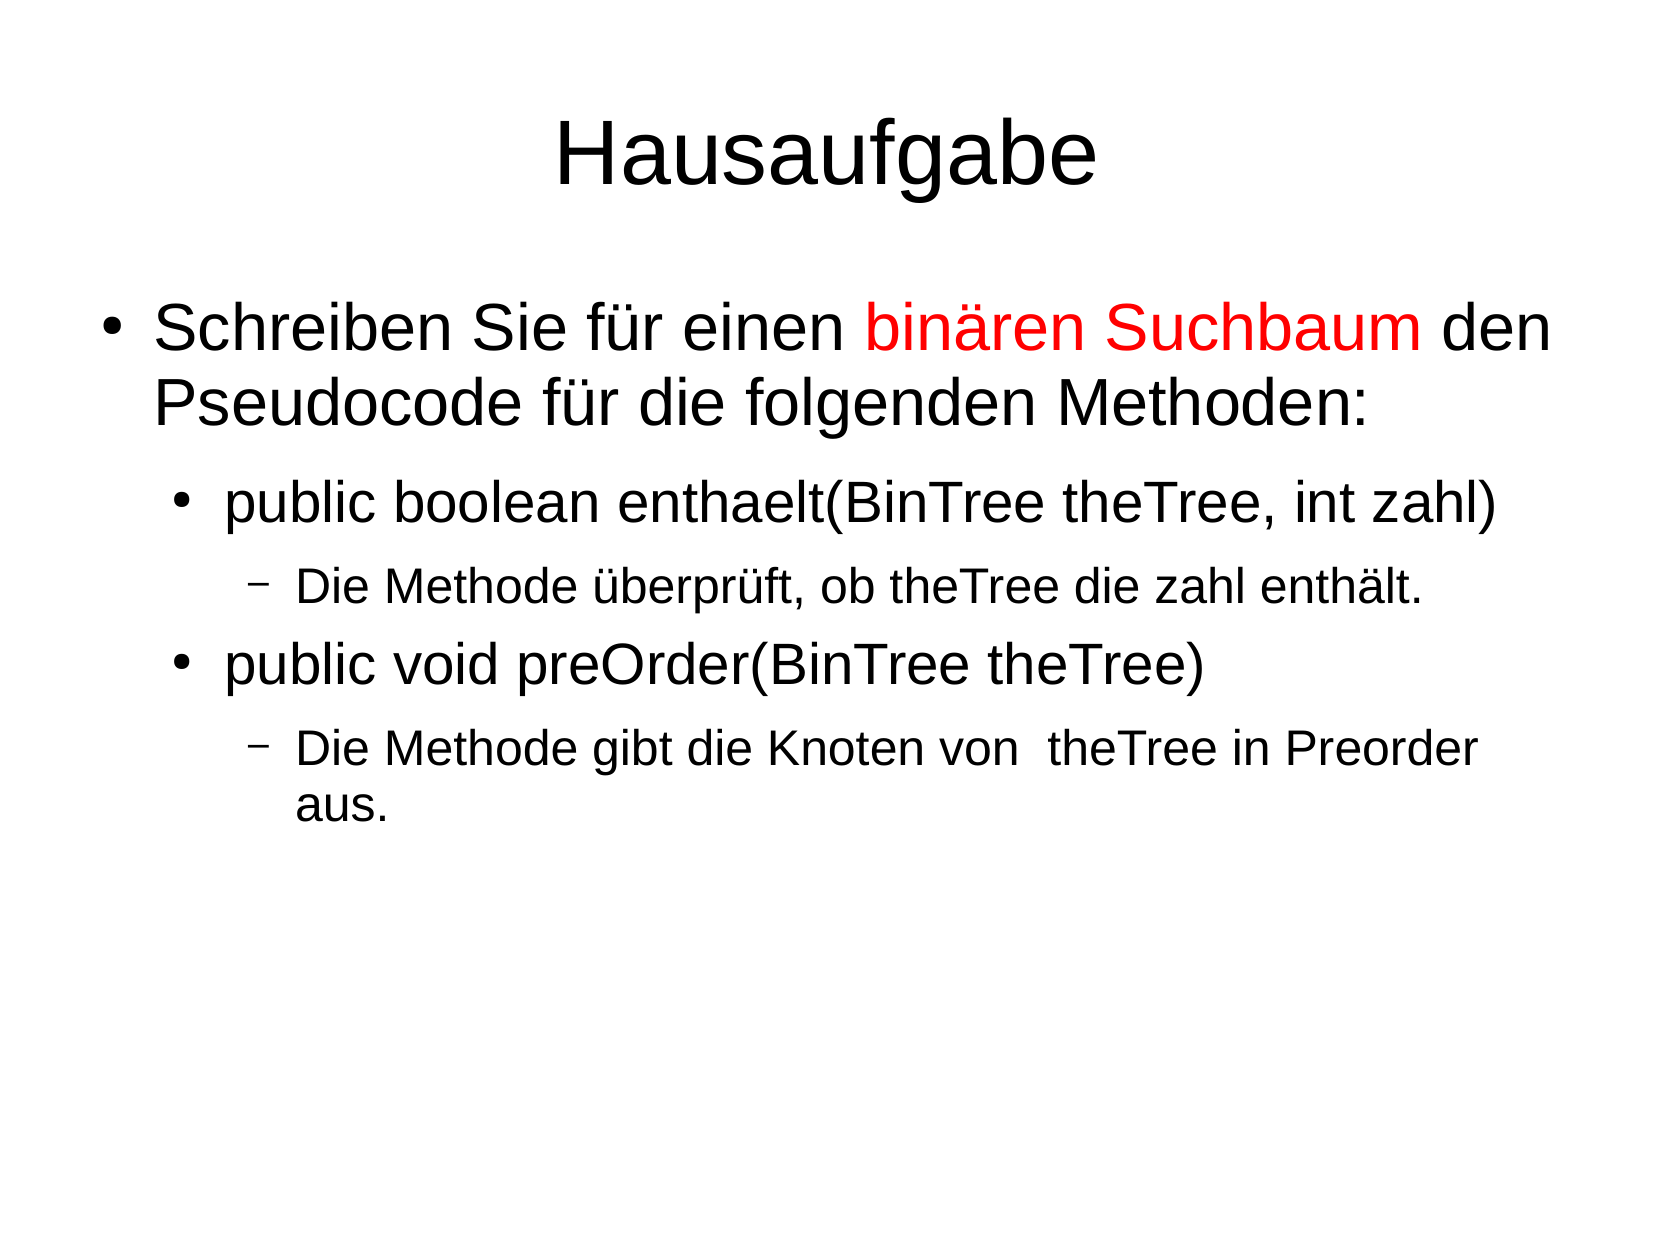

# Hausaufgabe
Schreiben Sie für einen binären Suchbaum den Pseudocode für die folgenden Methoden:
public boolean enthaelt(BinTree theTree, int zahl)
Die Methode überprüft, ob theTree die zahl enthält.
public void preOrder(BinTree theTree)
Die Methode gibt die Knoten von theTree in Preorder aus.